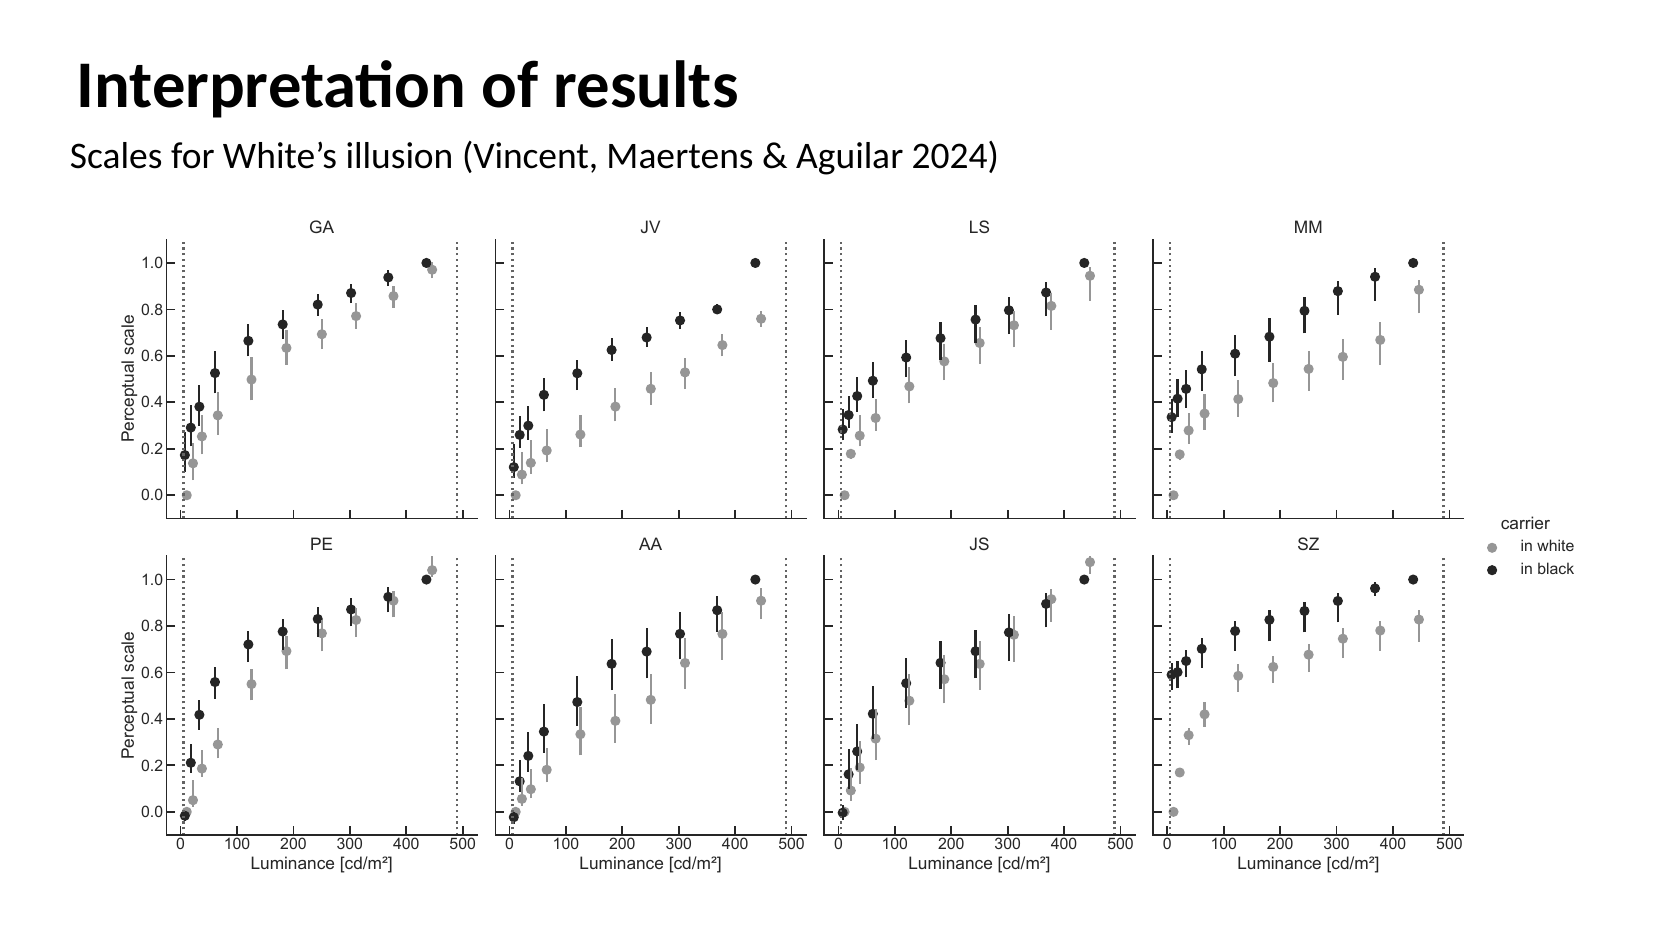

# Interpretation of results
Scales for White’s illusion (Vincent, Maertens & Aguilar 2024)